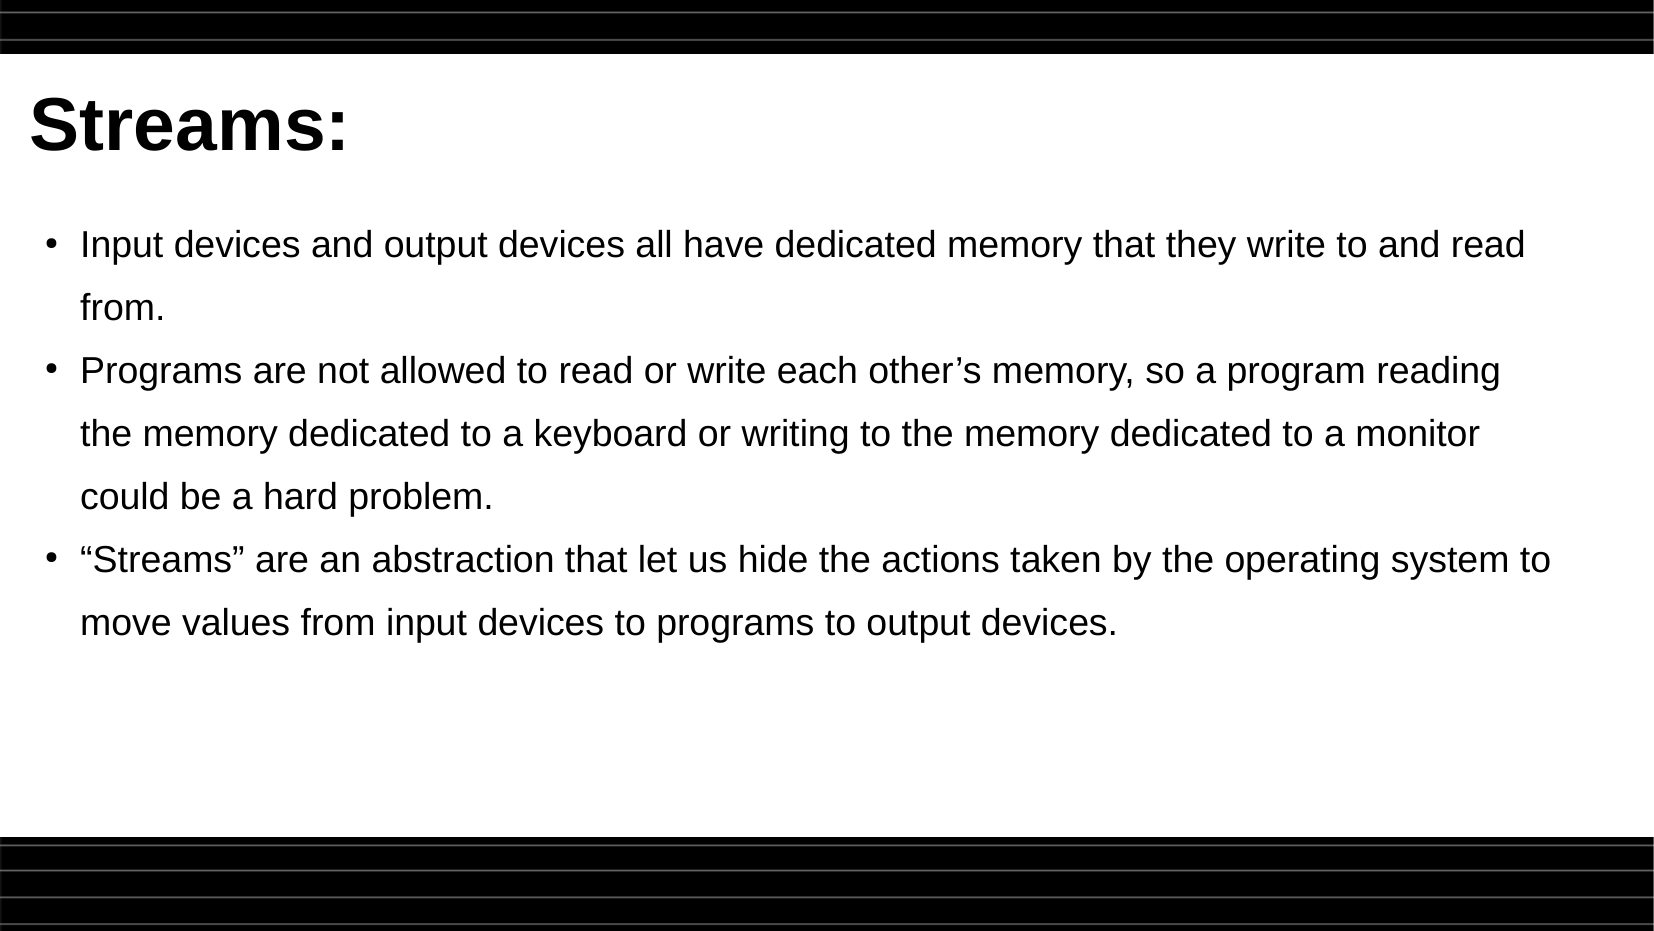

Streams:
Input devices and output devices all have dedicated memory that they write to and read from.
Programs are not allowed to read or write each other’s memory, so a program reading the memory dedicated to a keyboard or writing to the memory dedicated to a monitor could be a hard problem.
“Streams” are an abstraction that let us hide the actions taken by the operating system to move values from input devices to programs to output devices.